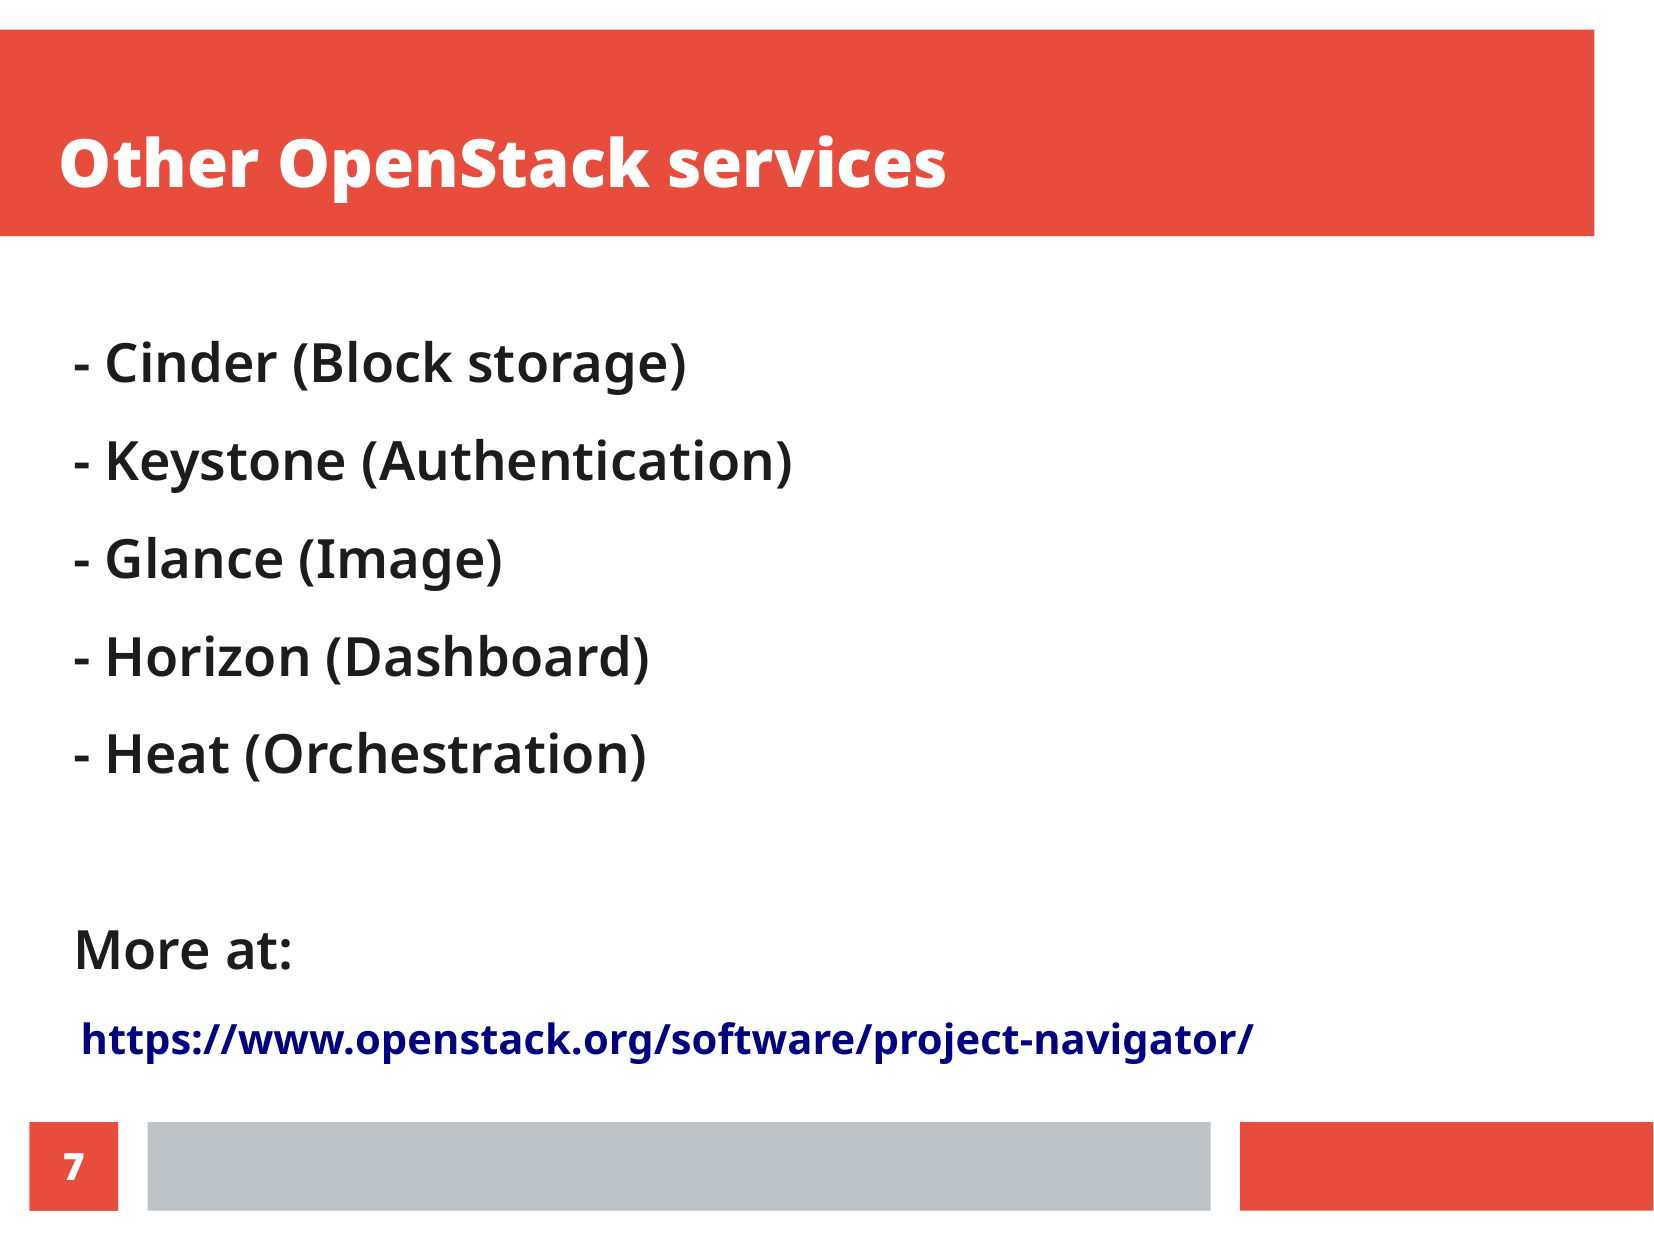

# Other OpenStack services
 - Cinder (Block storage)
 - Keystone (Authentication)
 - Glance (Image)
 - Horizon (Dashboard)
 - Heat (Orchestration)
 More at:
 https://www.openstack.org/software/project-navigator/
7